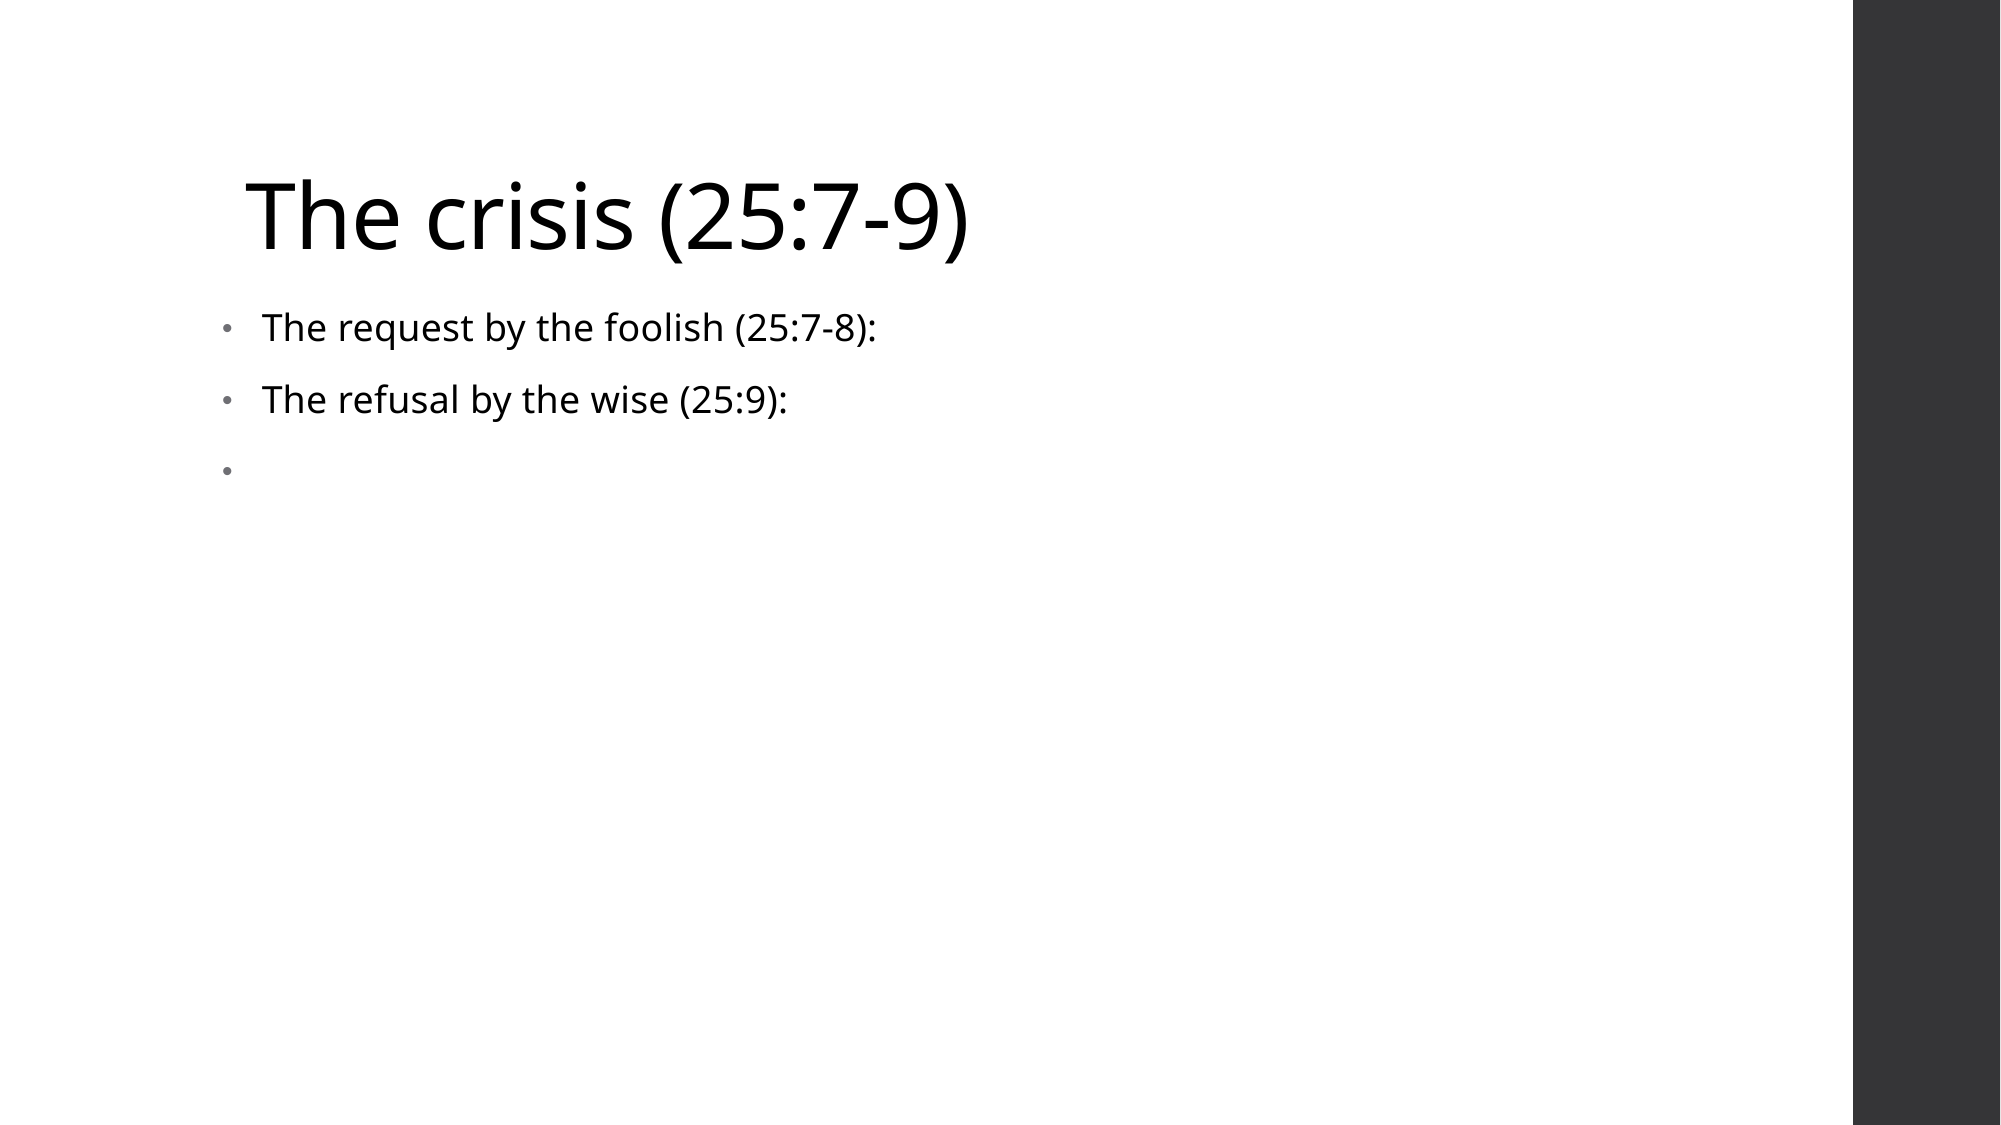

# The crisis (25:7-9)
 The request by the foolish (25:7-8):
 The refusal by the wise (25:9):